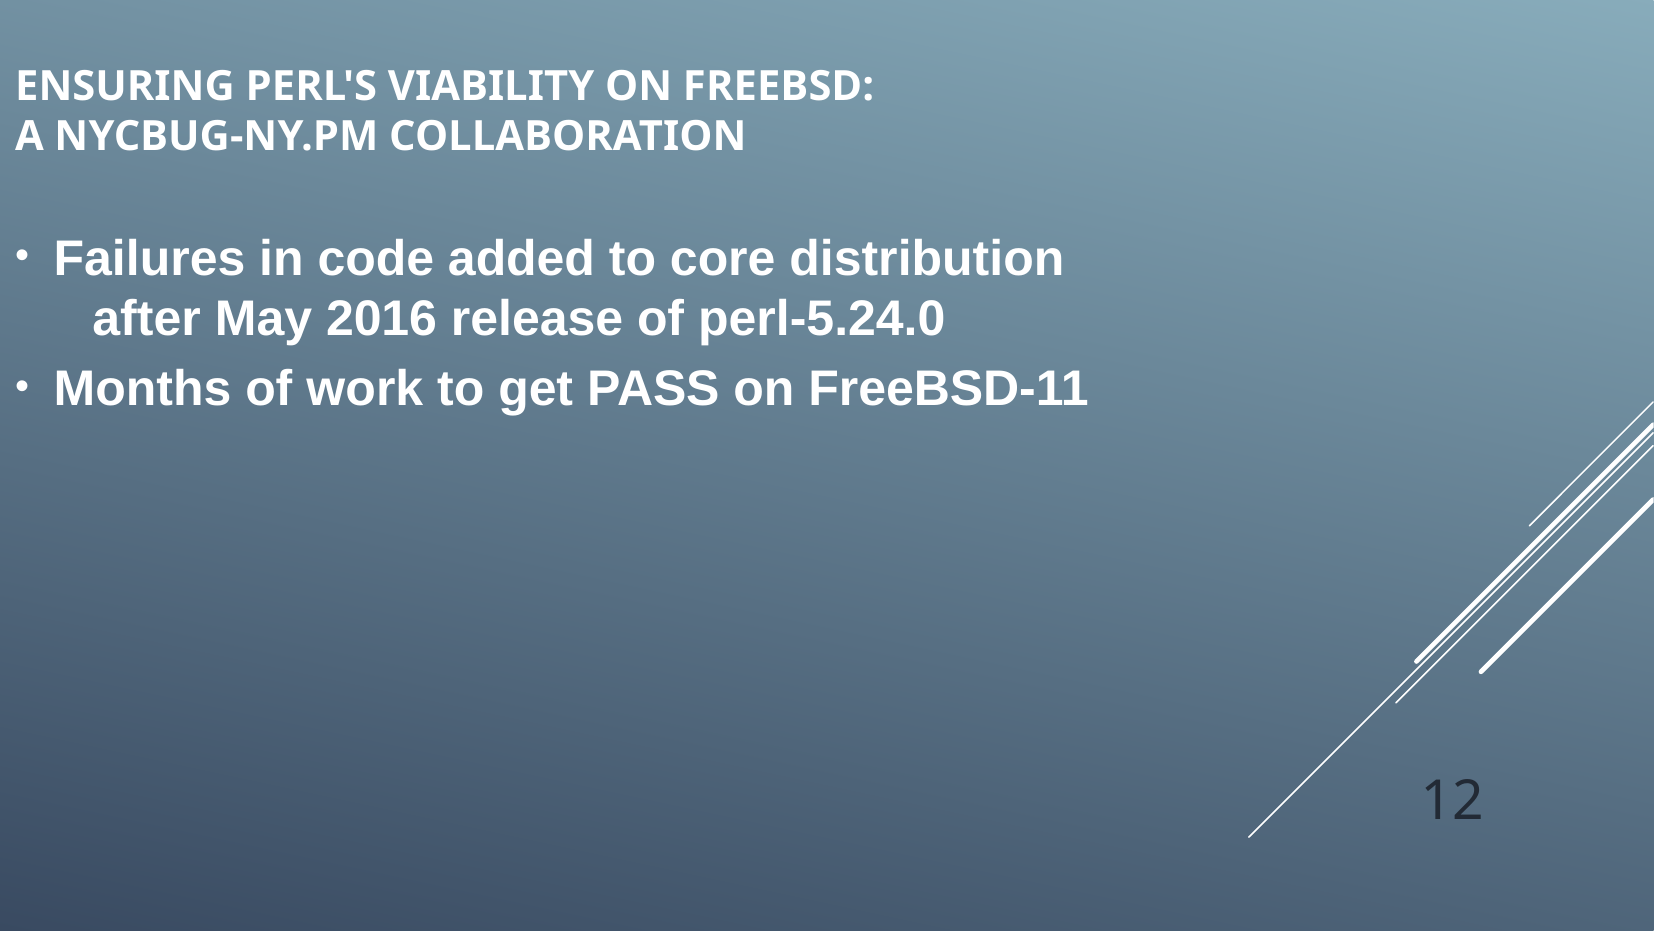

# Ensuring Perl's Viability on FreeBSD: A NYCBUG-NY.PM Collaboration
Failures in code added to core distribution
after May 2016 release of perl-5.24.0
Months of work to get PASS on FreeBSD-11
12